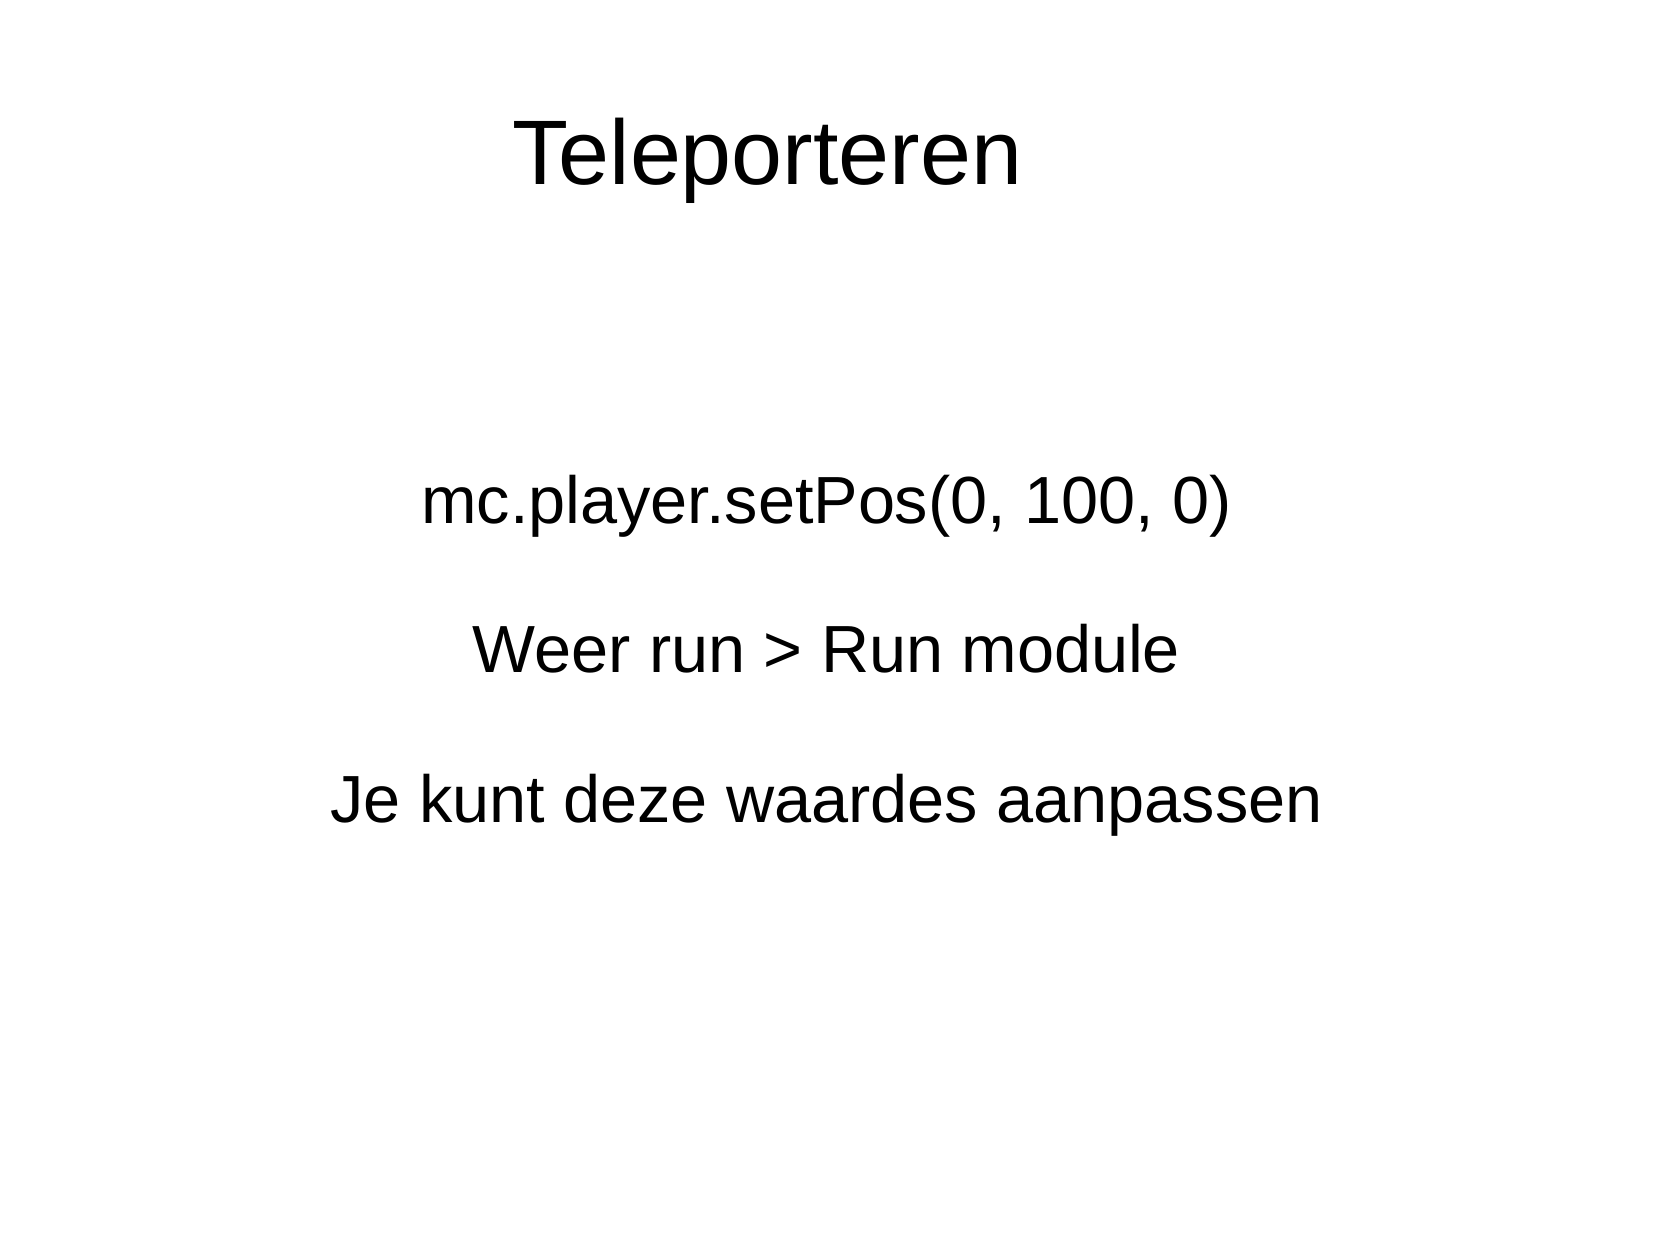

# Teleporteren
mc.player.setPos(0, 100, 0)
Weer run > Run module
Je kunt deze waardes aanpassen